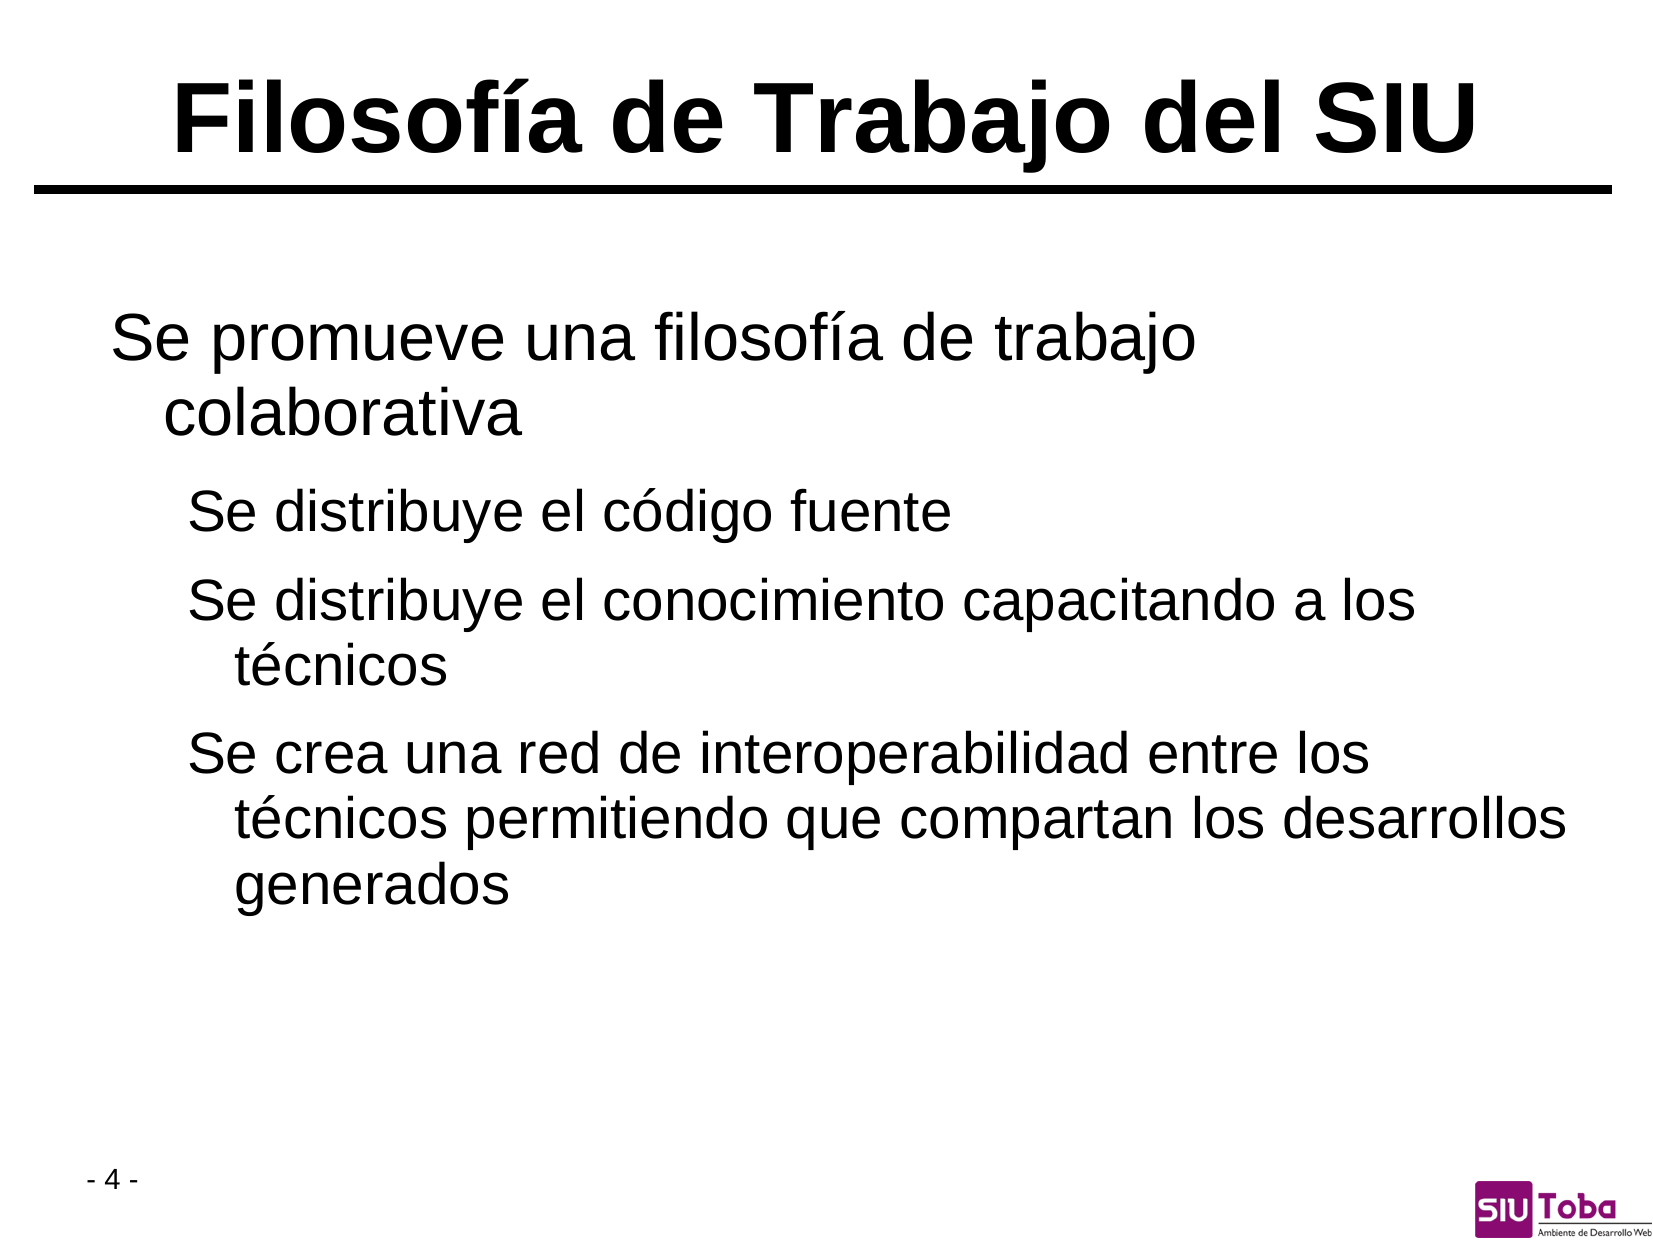

# Filosofía de Trabajo del SIU
Se promueve una filosofía de trabajo colaborativa
Se distribuye el código fuente
Se distribuye el conocimiento capacitando a los técnicos
Se crea una red de interoperabilidad entre los técnicos permitiendo que compartan los desarrollos generados
4